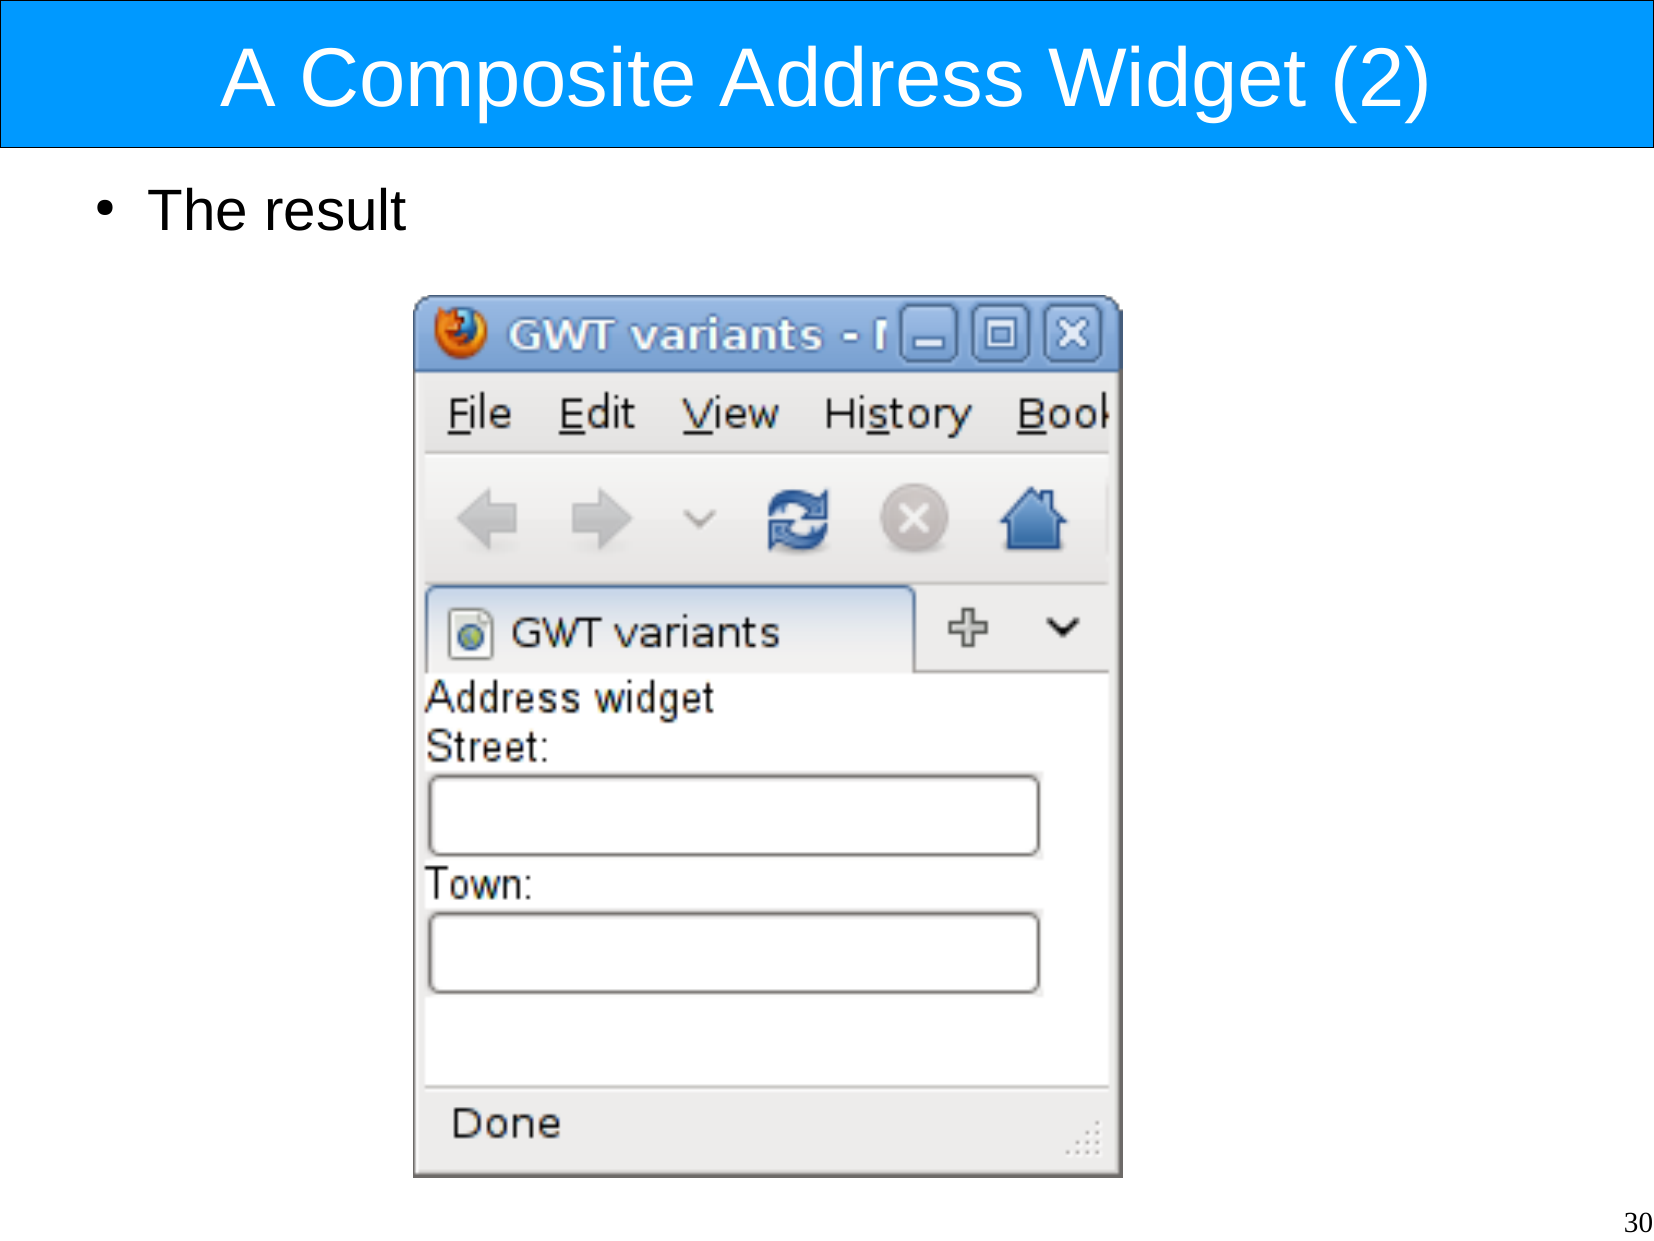

# A Composite Address Widget (2)
The result
30